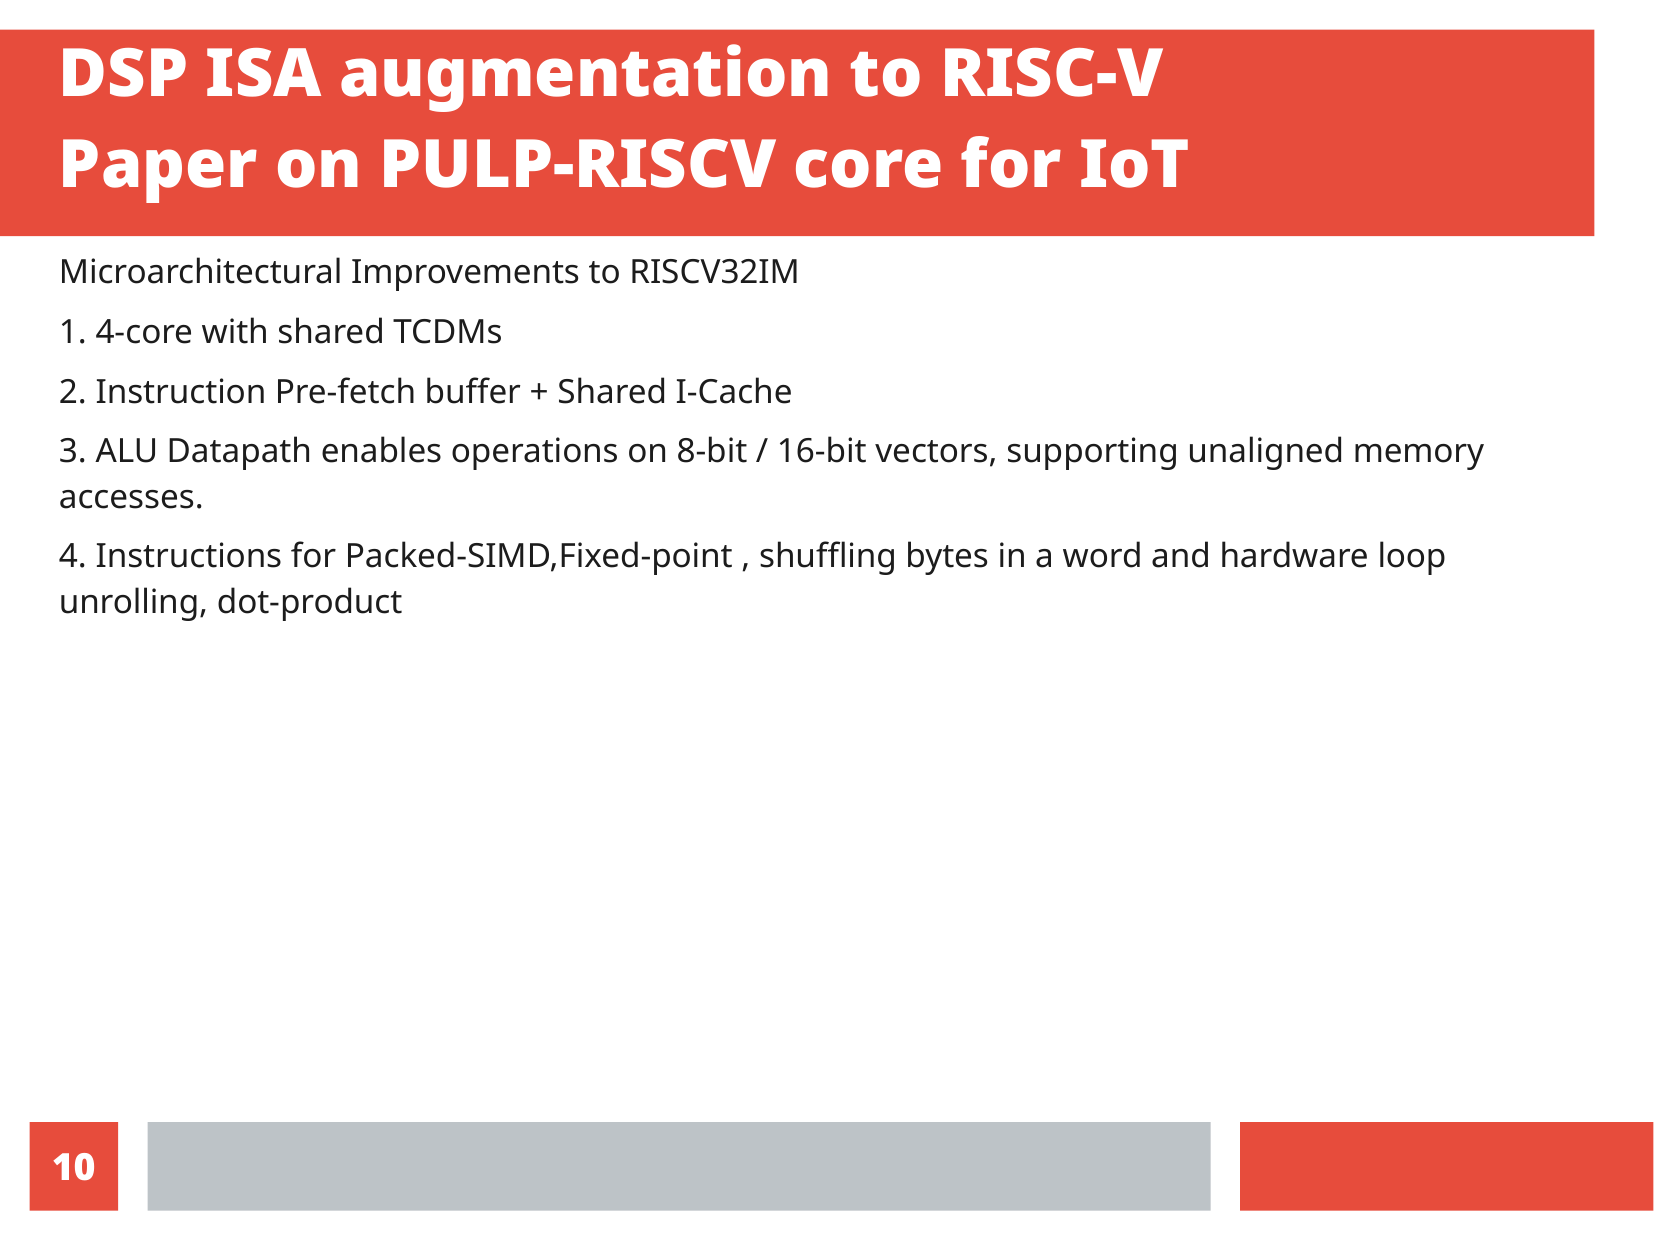

# DSP ISA augmentation to RISC-V Paper on PULP-RISCV core for IoT
Microarchitectural Improvements to RISCV32IM
1. 4-core with shared TCDMs
2. Instruction Pre-fetch buffer + Shared I-Cache
3. ALU Datapath enables operations on 8-bit / 16-bit vectors, supporting unaligned memory accesses.
4. Instructions for Packed-SIMD,Fixed-point , shuffling bytes in a word and hardware loop unrolling, dot-product
10